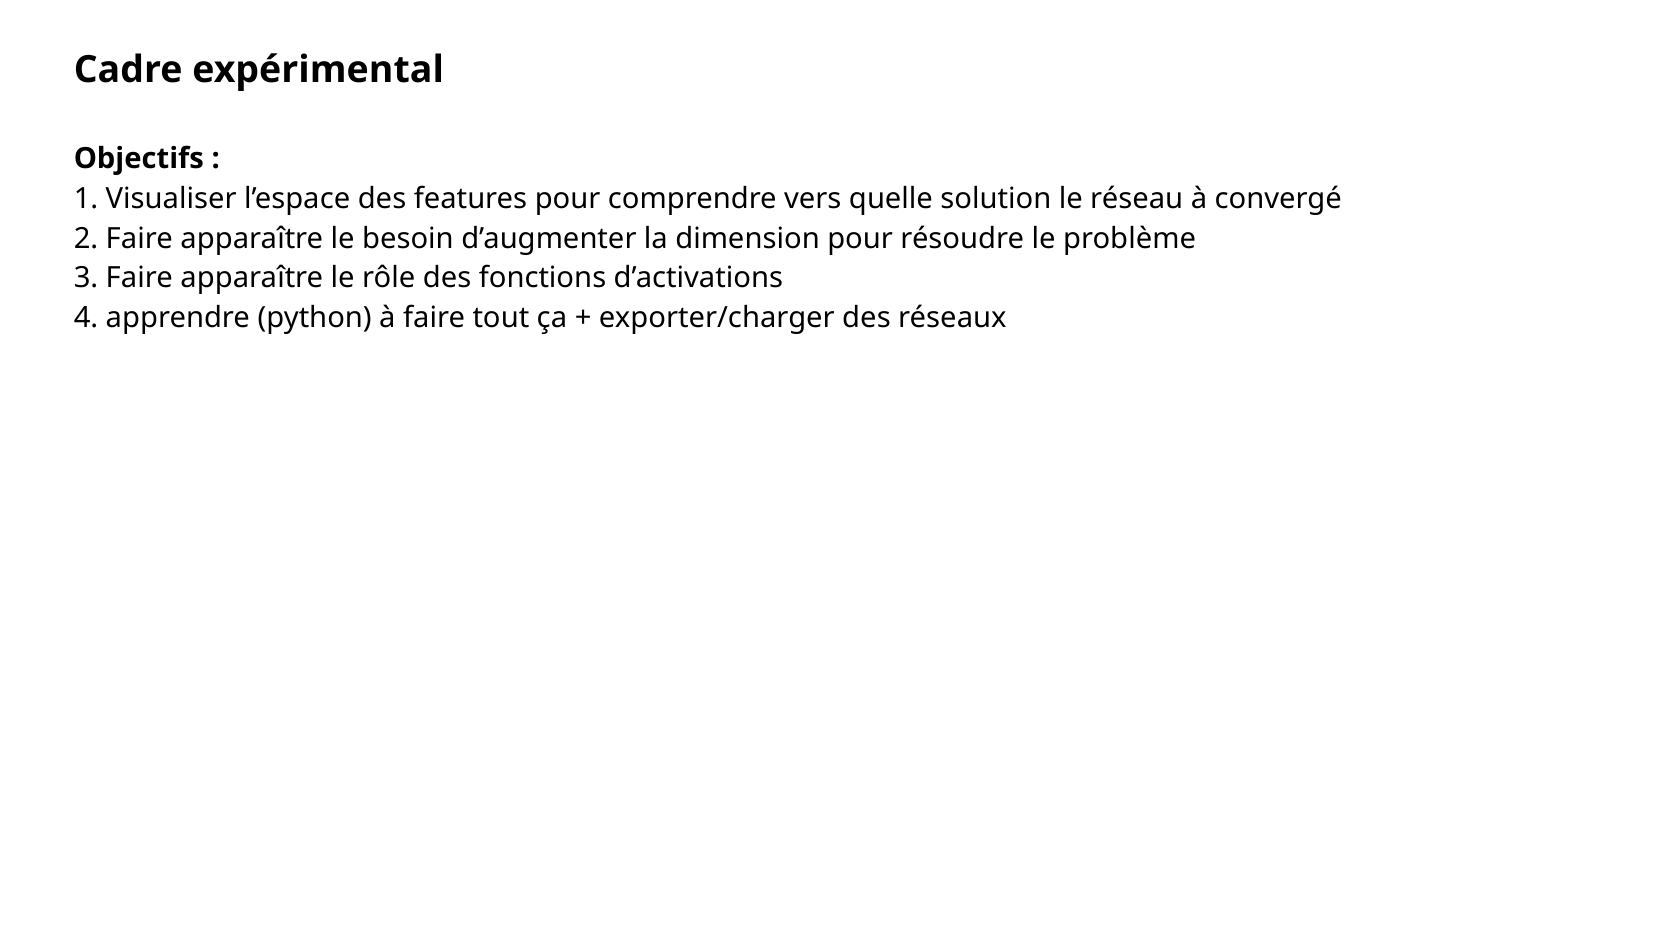

Cadre expérimental
Objectifs :
1. Visualiser l’espace des features pour comprendre vers quelle solution le réseau à convergé
2. Faire apparaître le besoin d’augmenter la dimension pour résoudre le problème
3. Faire apparaître le rôle des fonctions d’activations
4. apprendre (python) à faire tout ça + exporter/charger des réseaux